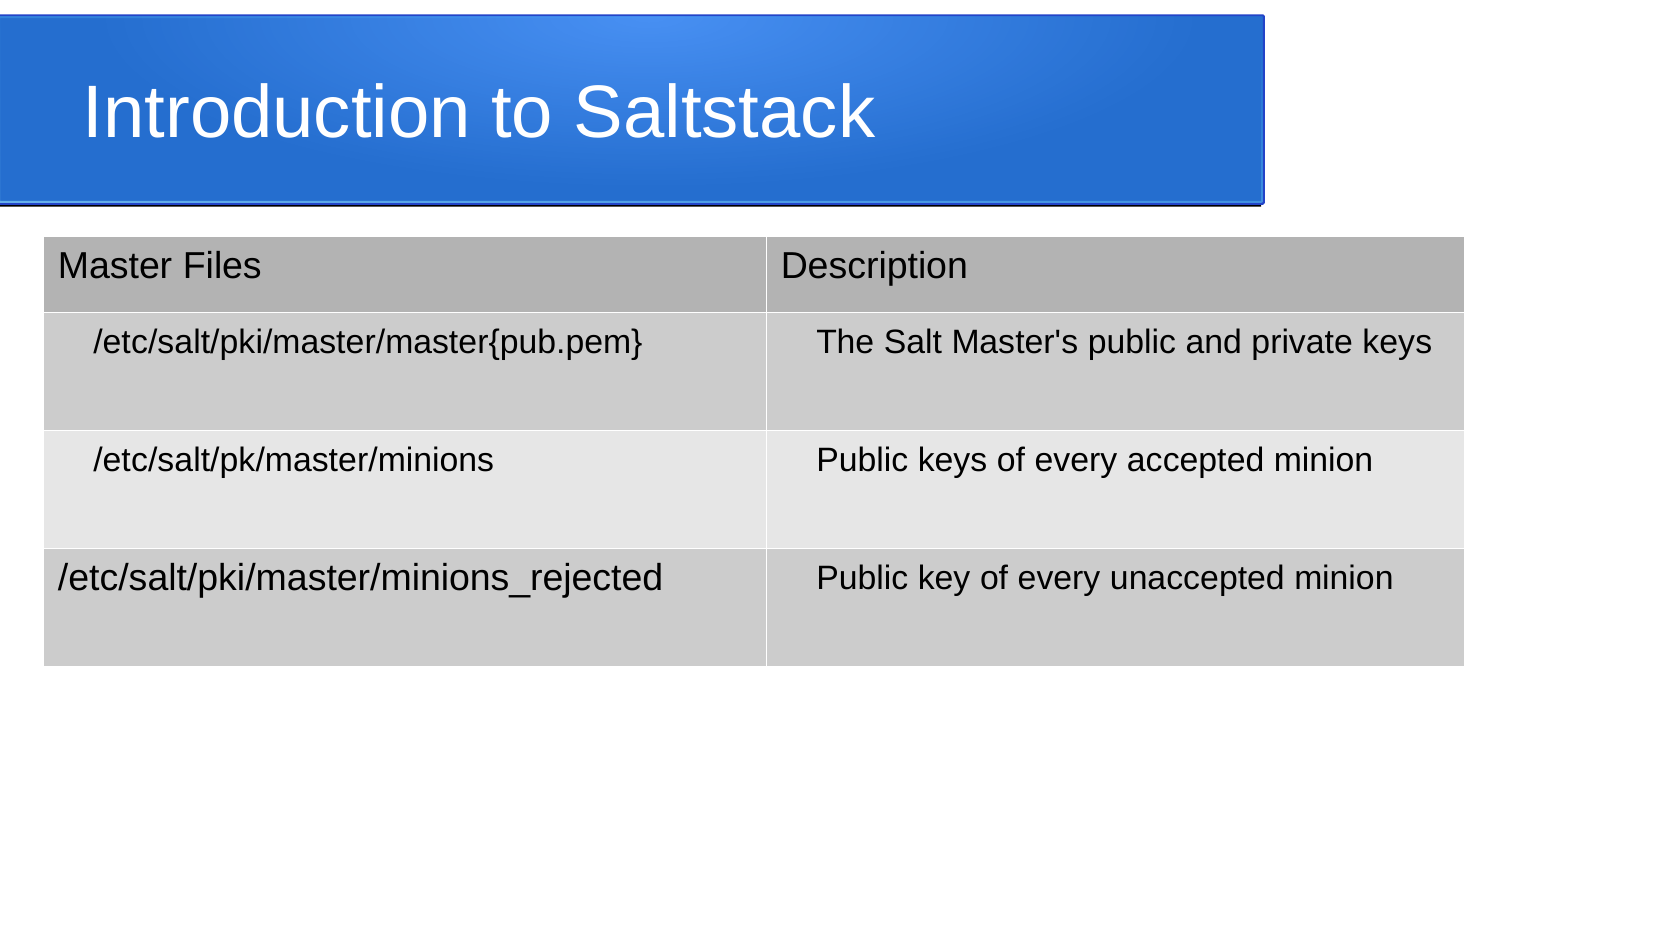

# Introduction to Saltstack
| Master Files | Description |
| --- | --- |
| /etc/salt/pki/master/master{pub.pem} | The Salt Master's public and private keys |
| /etc/salt/pk/master/minions | Public keys of every accepted minion |
| /etc/salt/pki/master/minions\_rejected | Public key of every unaccepted minion |